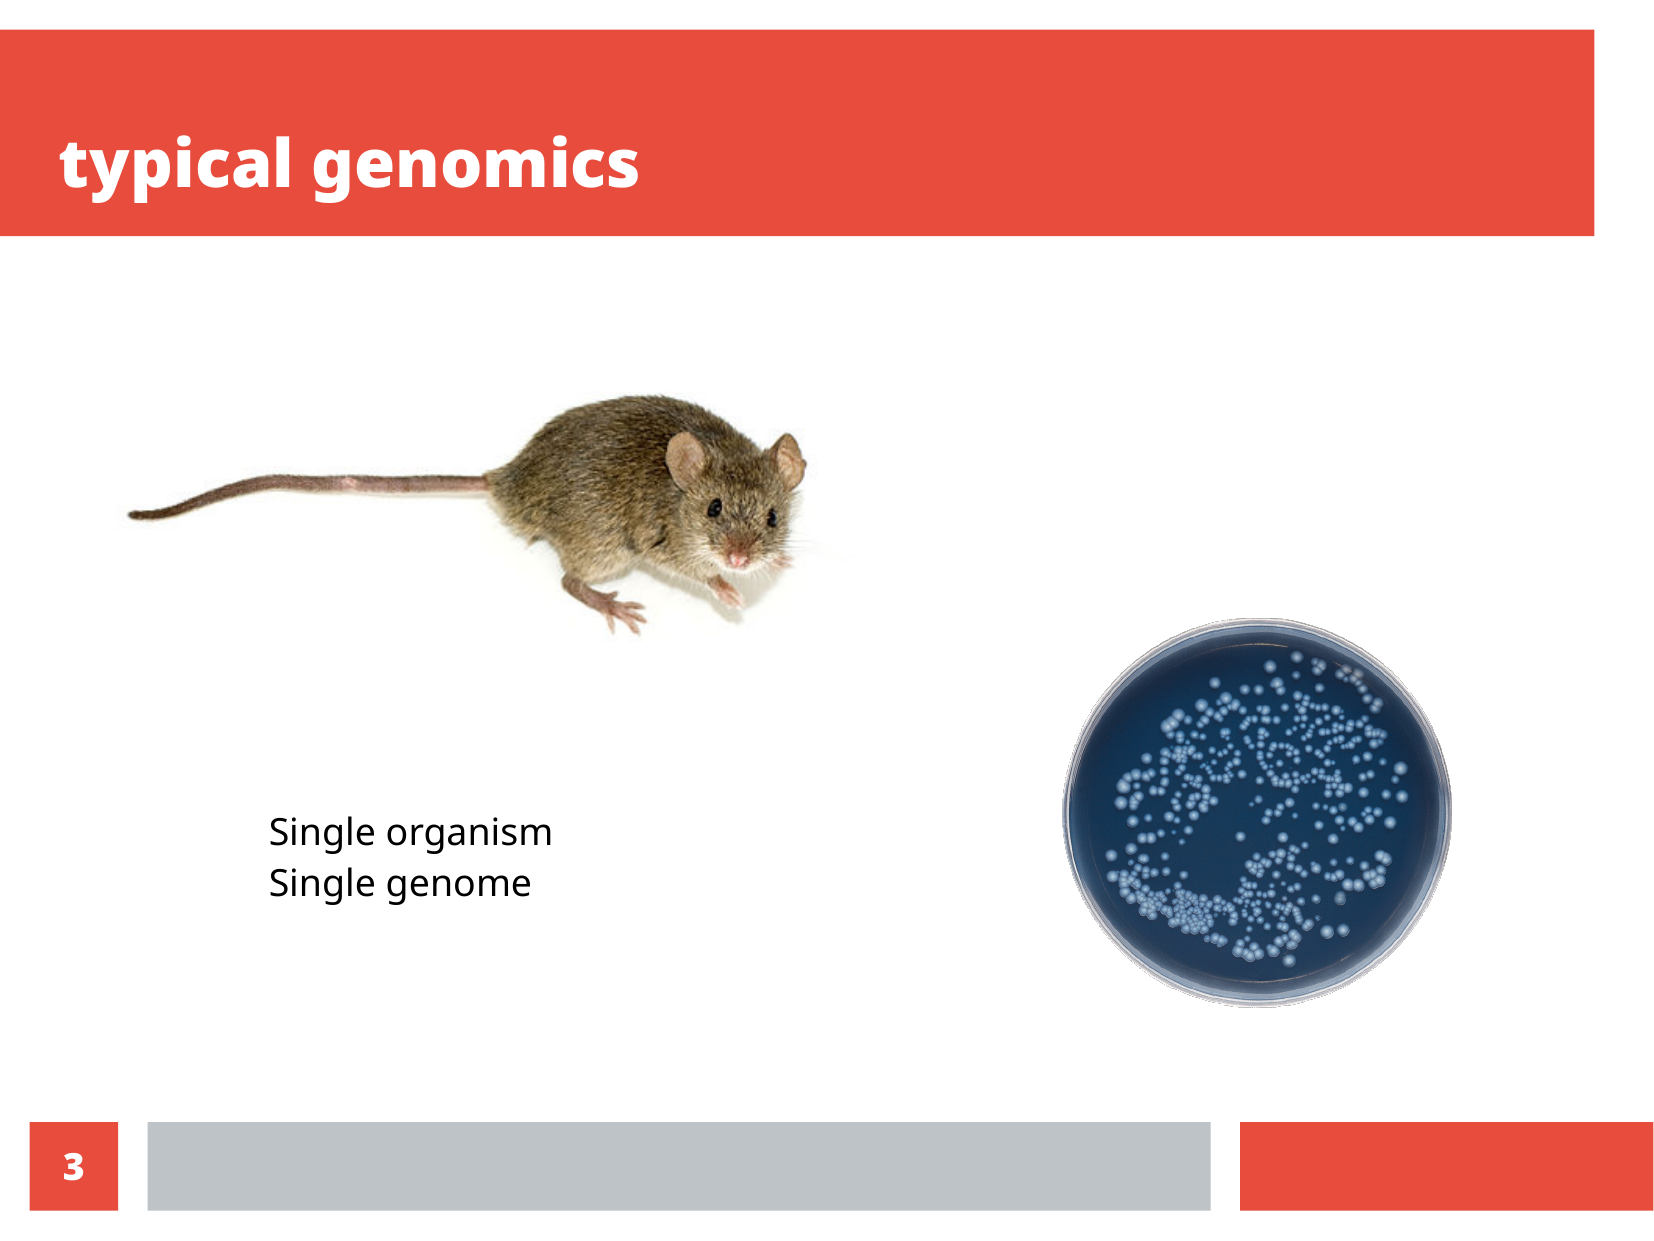

# typical genomics
Single organism
Single genome
3